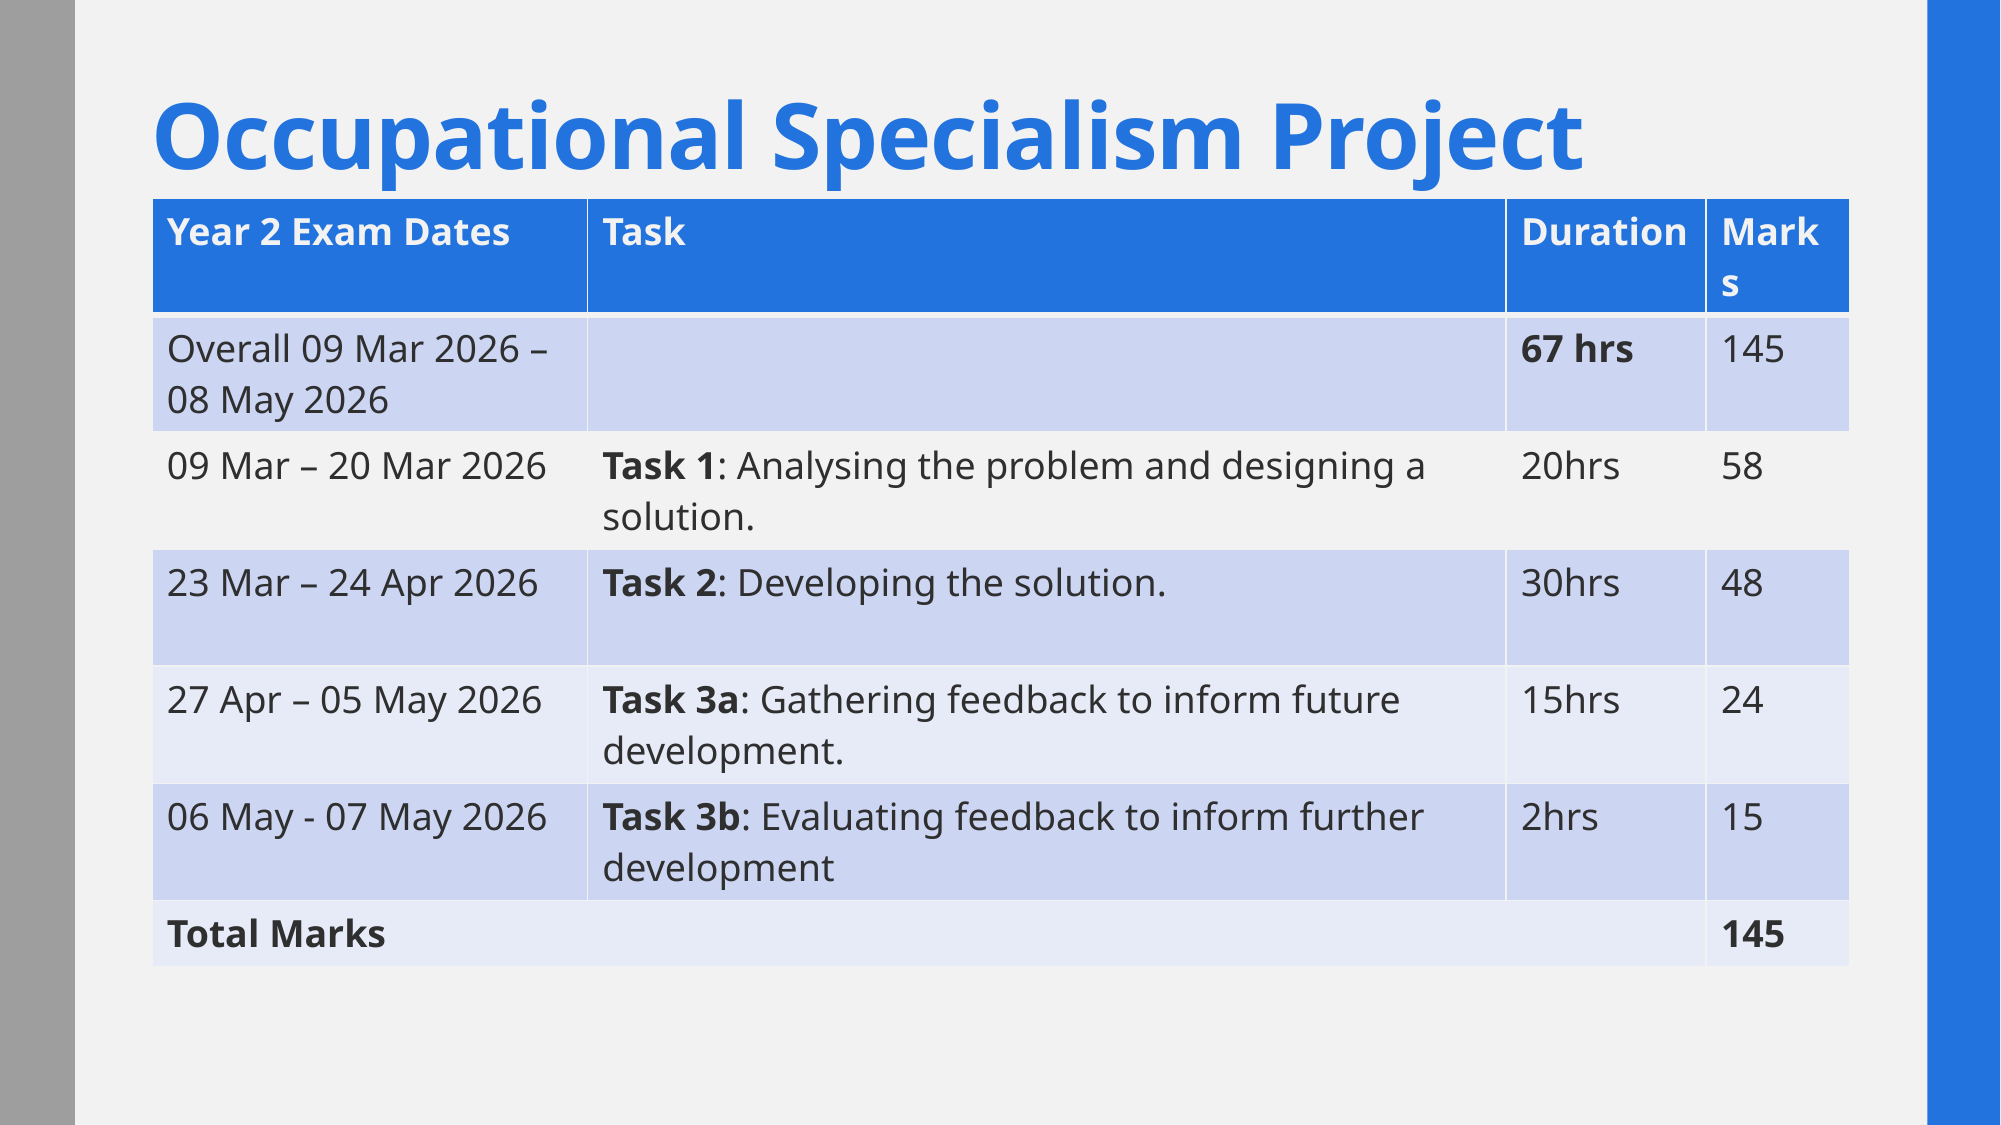

# Occupational Specialism Project
| Year 2 Exam Dates | Task | Duration | Marks |
| --- | --- | --- | --- |
| Overall 09 Mar 2026 – 08 May 2026 | | 67 hrs | 145 |
| 09 Mar – 20 Mar 2026 | Task 1: Analysing the problem and designing a solution. | 20hrs | 58 |
| 23 Mar – 24 Apr 2026 | Task 2: Developing the solution. | 30hrs | 48 |
| 27 Apr – 05 May 2026 | Task 3a: Gathering feedback to inform future development. | 15hrs | 24 |
| 06 May - 07 May 2026 | Task 3b: Evaluating feedback to inform further development | 2hrs | 15 |
| Total Marks | | | 145 |